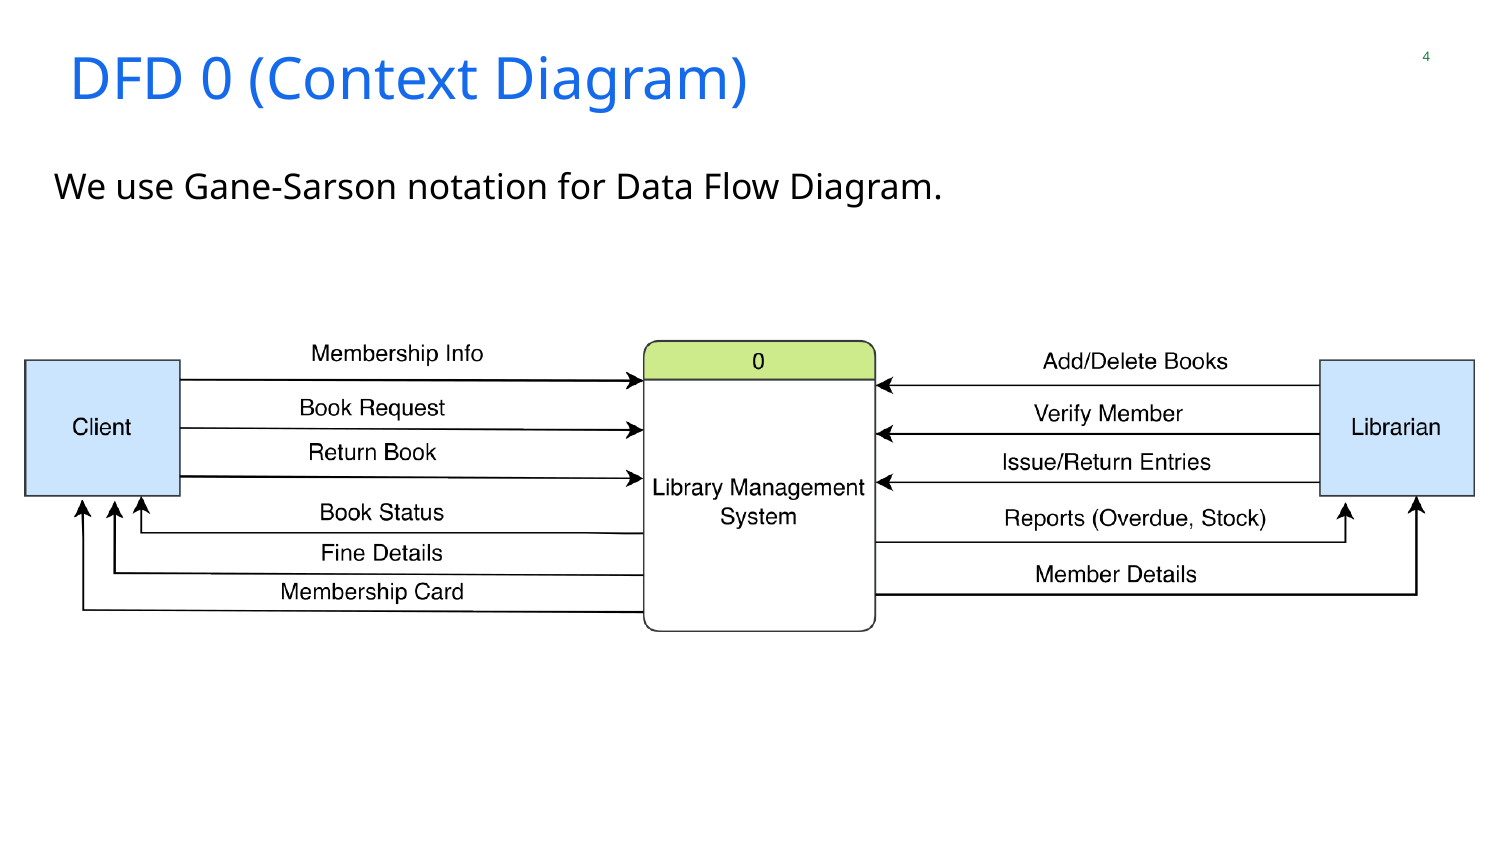

# DFD 0 (Context Diagram)
We use Gane-Sarson notation for Data Flow Diagram.